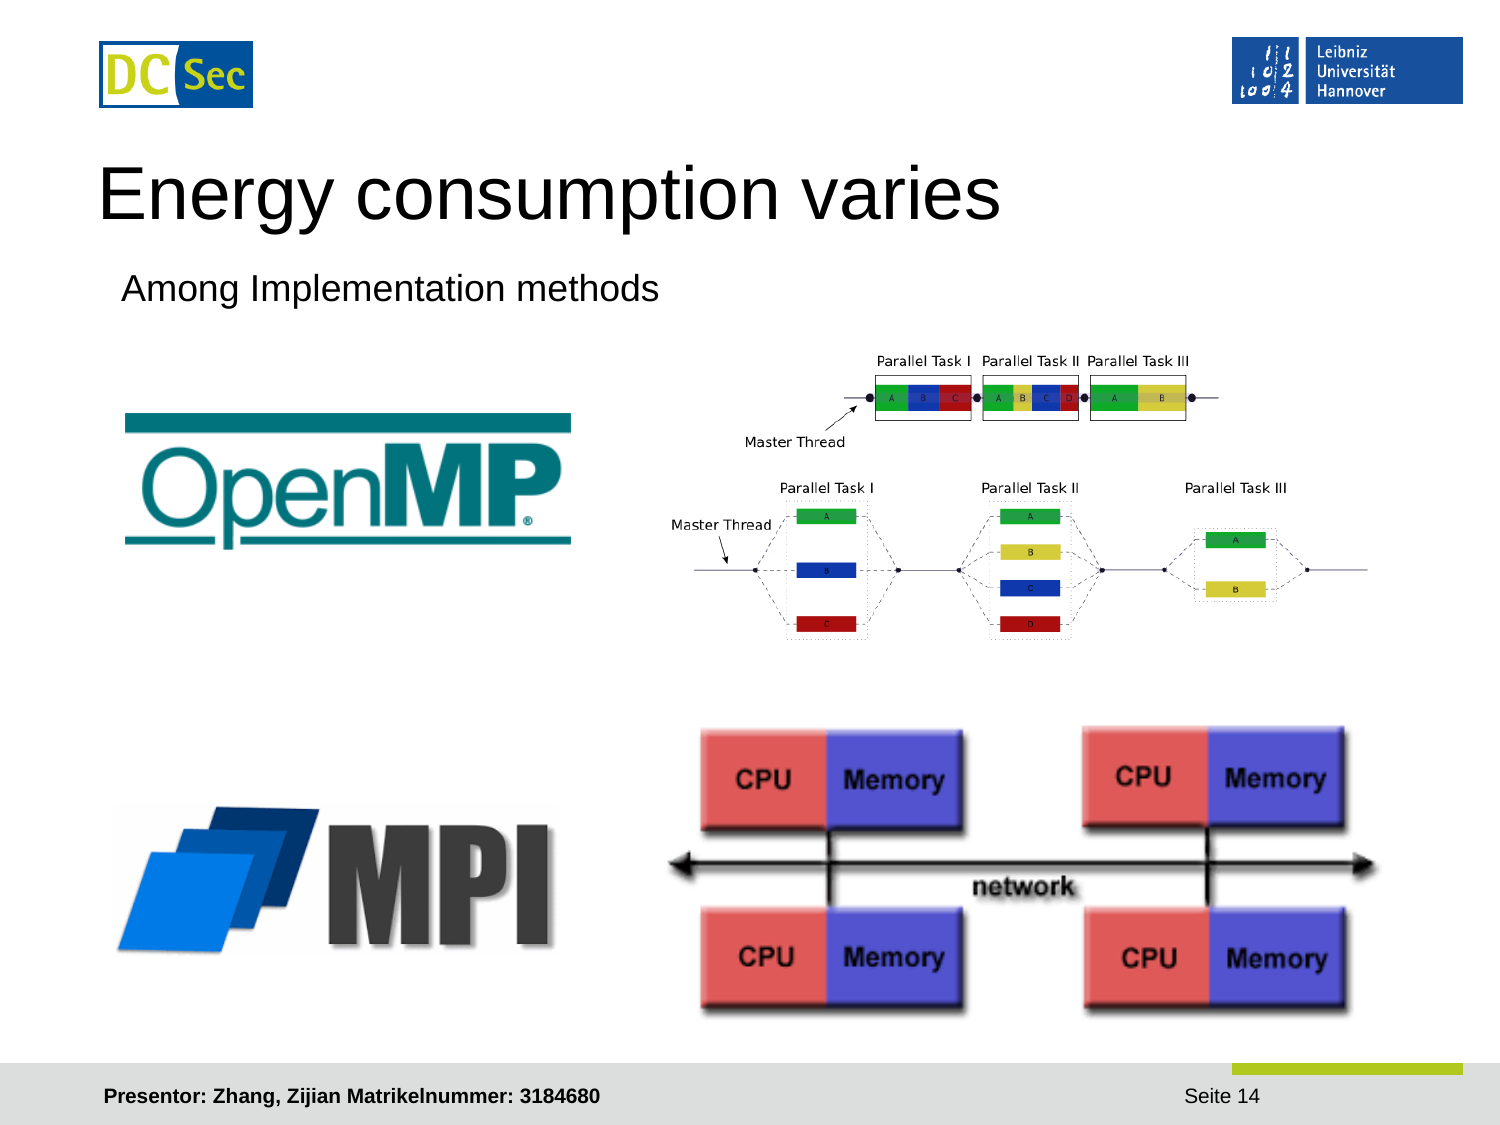

# Energy consumption varies
Among Implementation methods
Presentor: Zhang, Zijian Matrikelnummer: 3184680